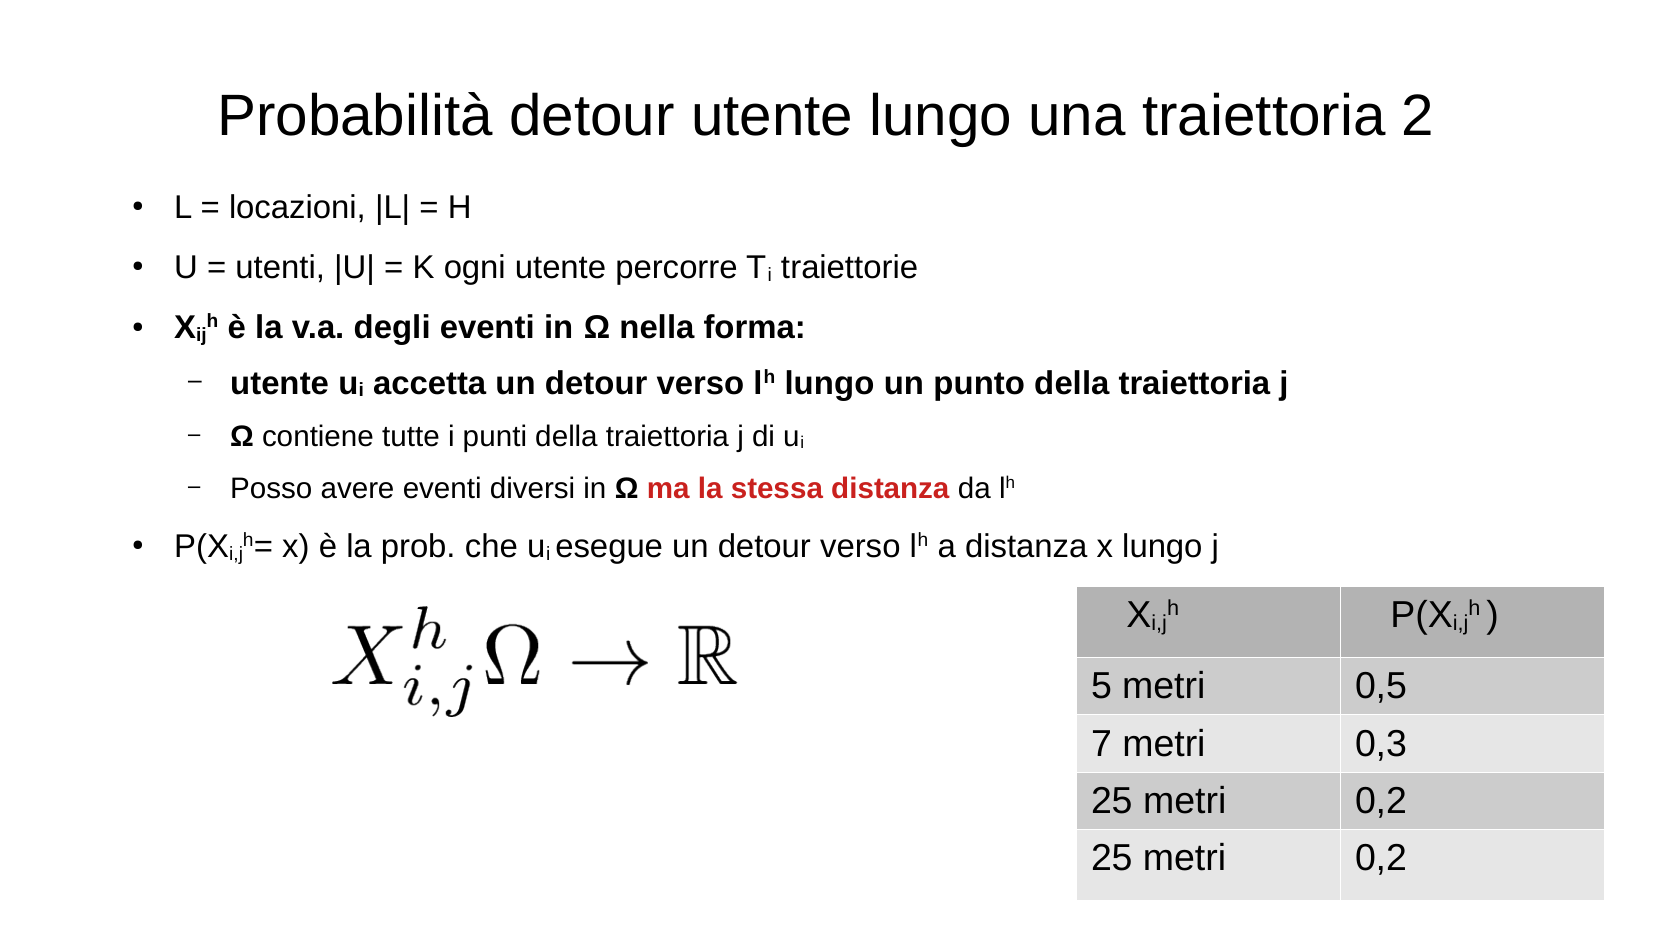

# Probabilità detour utente lungo una traiettoria 2
L = locazioni, |L| = H
U = utenti, |U| = K ogni utente percorre Ti traiettorie
Xijh è la v.a. degli eventi in Ω nella forma:
utente ui accetta un detour verso lh lungo un punto della traiettoria j
Ω contiene tutte i punti della traiettoria j di ui
Posso avere eventi diversi in Ω ma la stessa distanza da lh
P(Xi,jh= x) è la prob. che ui esegue un detour verso lh a distanza x lungo j
| Xi,jh | P(Xi,jh ) |
| --- | --- |
| 5 metri | 0,5 |
| 7 metri | 0,3 |
| 25 metri | 0,2 |
| 25 metri | 0,2 |